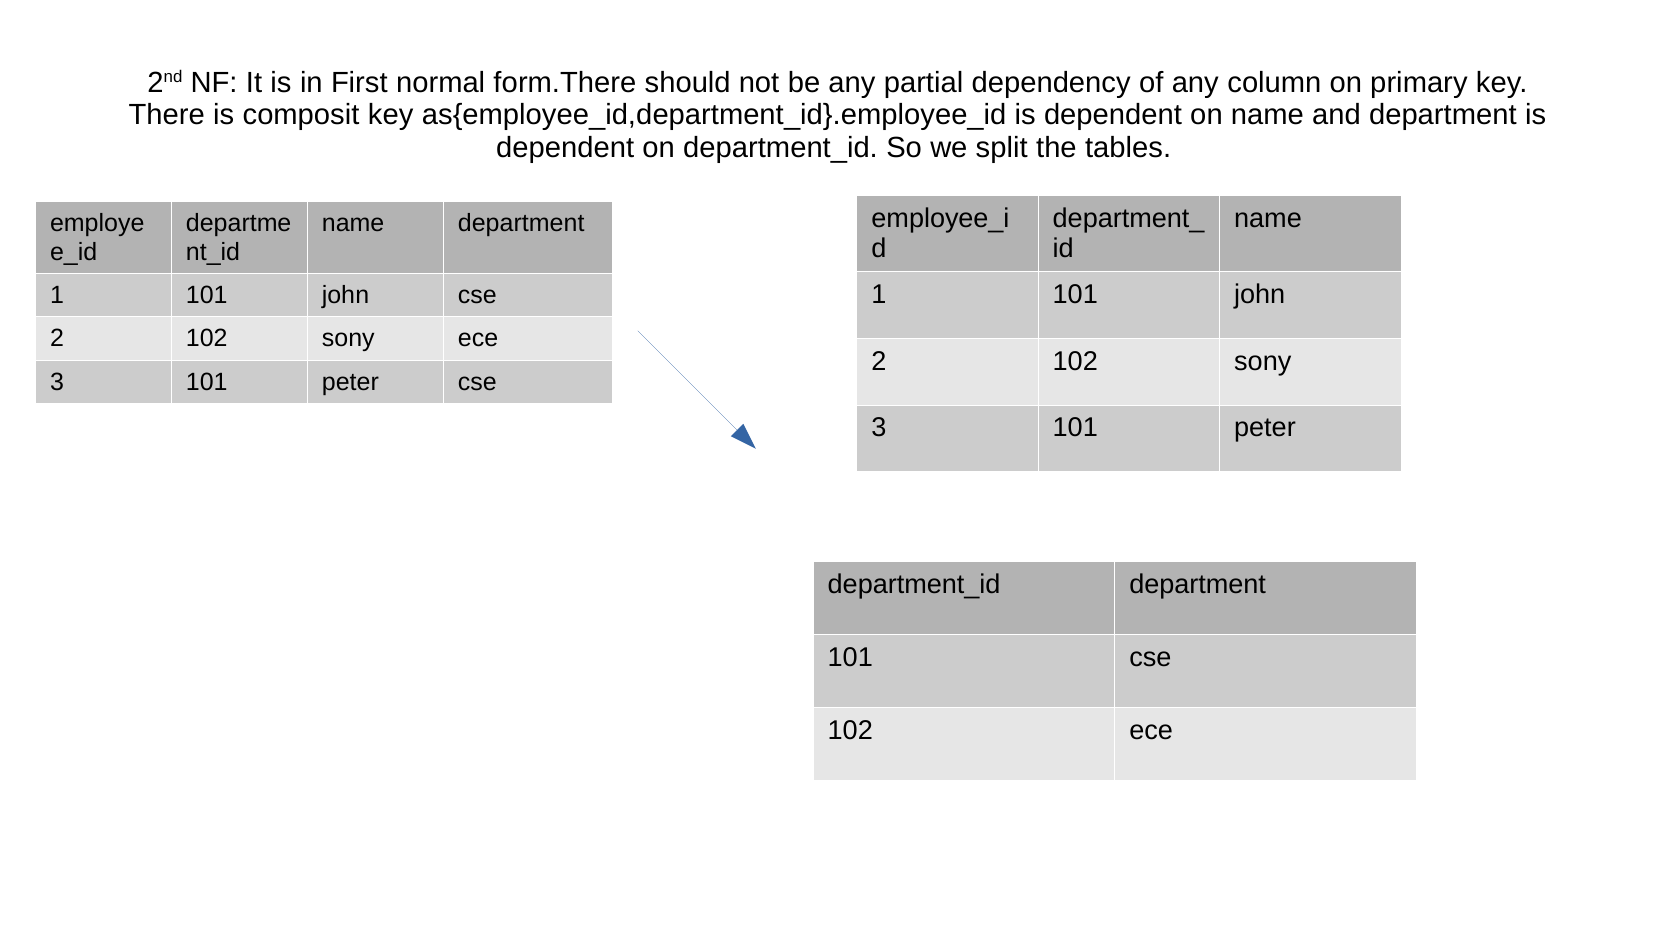

# 2nd NF: It is in First normal form.There should not be any partial dependency of any column on primary key. There is composit key as{employee_id,department_id}.employee_id is dependent on name and department is dependent on department_id. So we split the tables.
| employee\_id | department\_id | name |
| --- | --- | --- |
| 1 | 101 | john |
| 2 | 102 | sony |
| 3 | 101 | peter |
| employee\_id | department\_id | name | department |
| --- | --- | --- | --- |
| 1 | 101 | john | cse |
| 2 | 102 | sony | ece |
| 3 | 101 | peter | cse |
| department\_id | department |
| --- | --- |
| 101 | cse |
| 102 | ece |